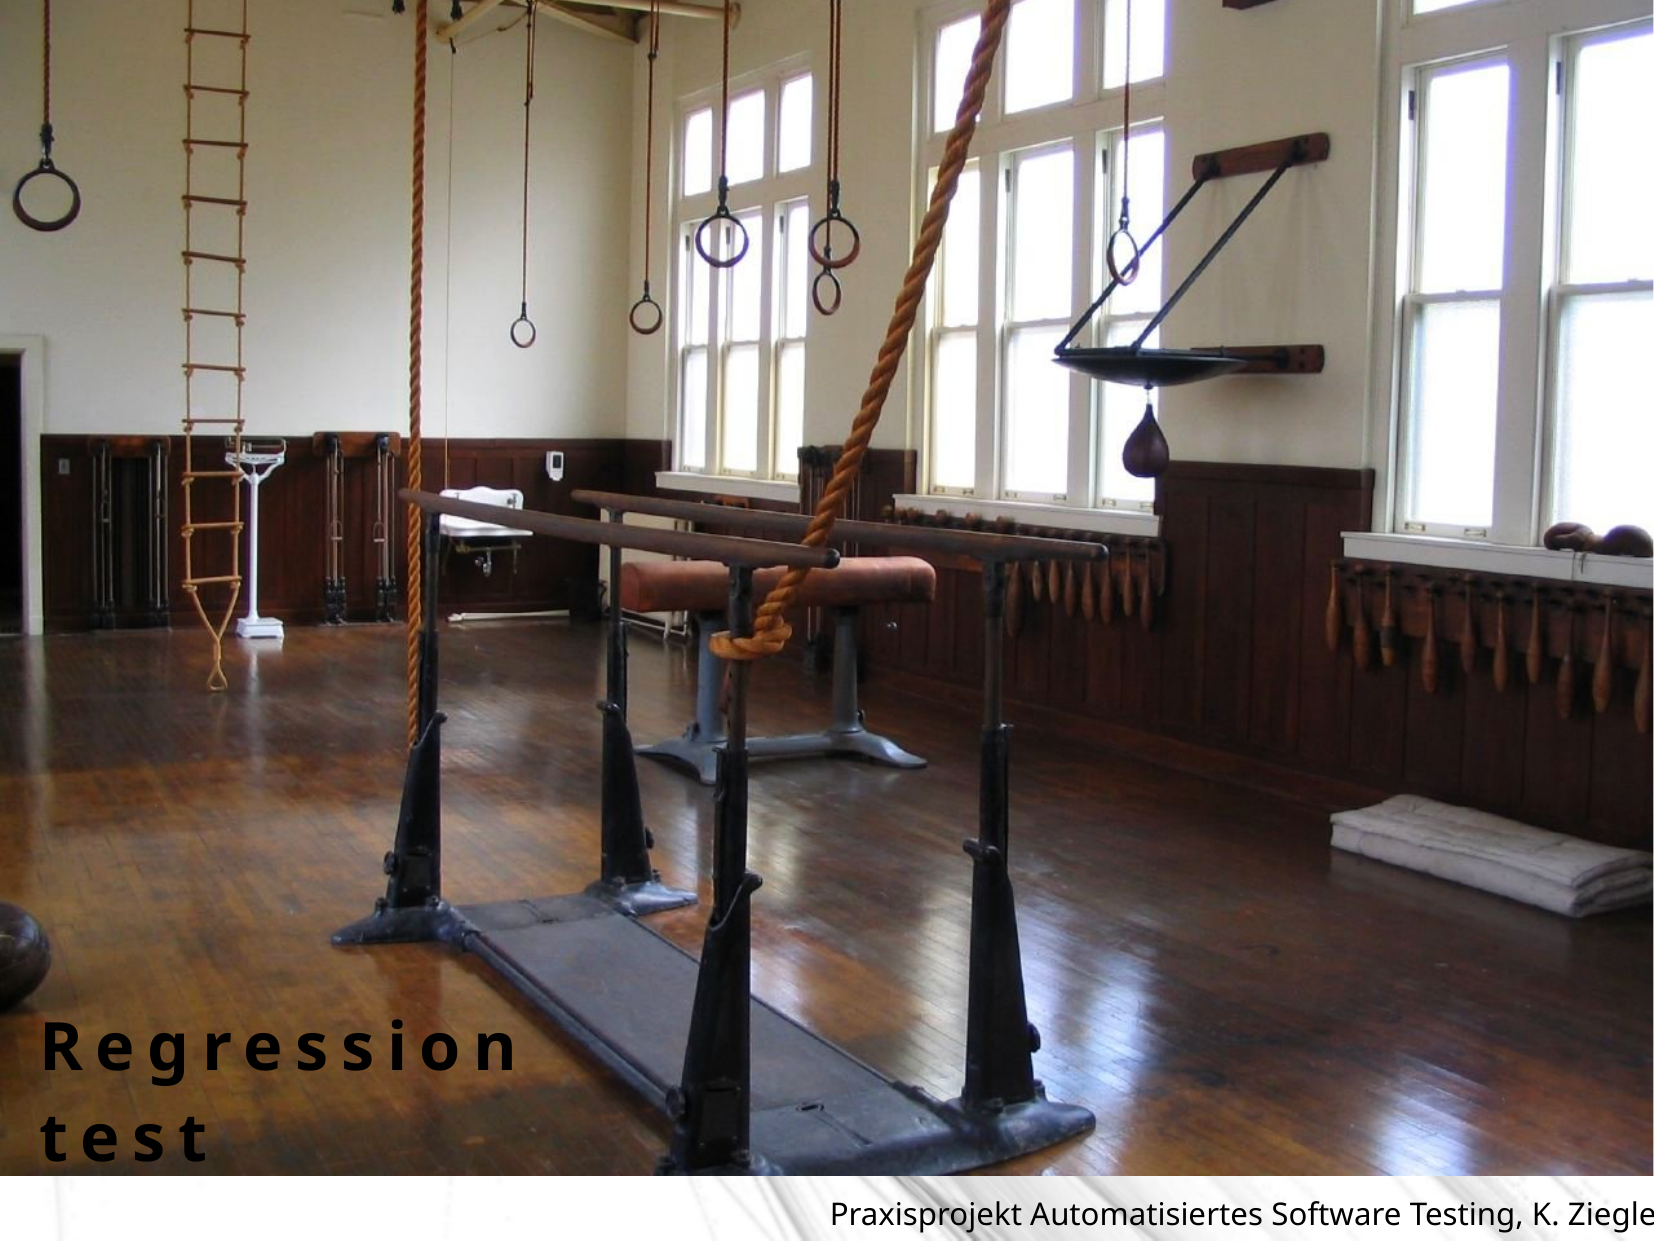

#
Regression
test
Praxisprojekt Automatisiertes Software Testing, K. Ziegler